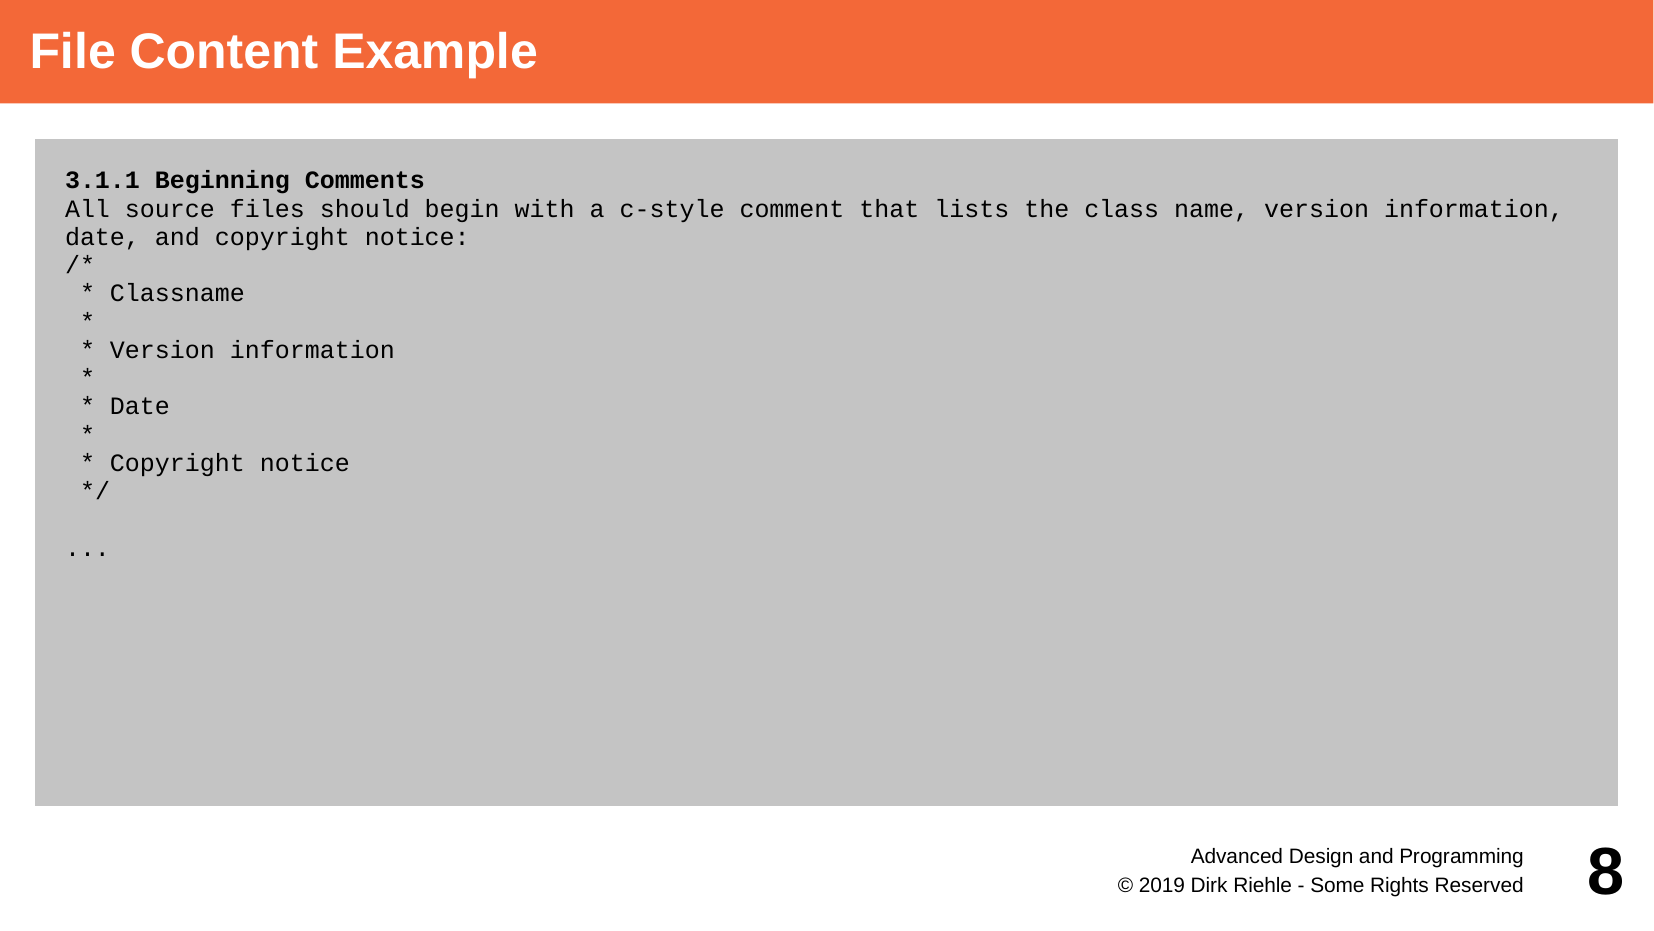

# File Content Example
3.1.1 Beginning Comments
All source files should begin with a c-style comment that lists the class name, version information, date, and copyright notice:
/*
 * Classname
 *
 * Version information
 *
 * Date
 *
 * Copyright notice
 */
...
Advanced Design and Programming
8
© 2019 Dirk Riehle - Some Rights Reserved